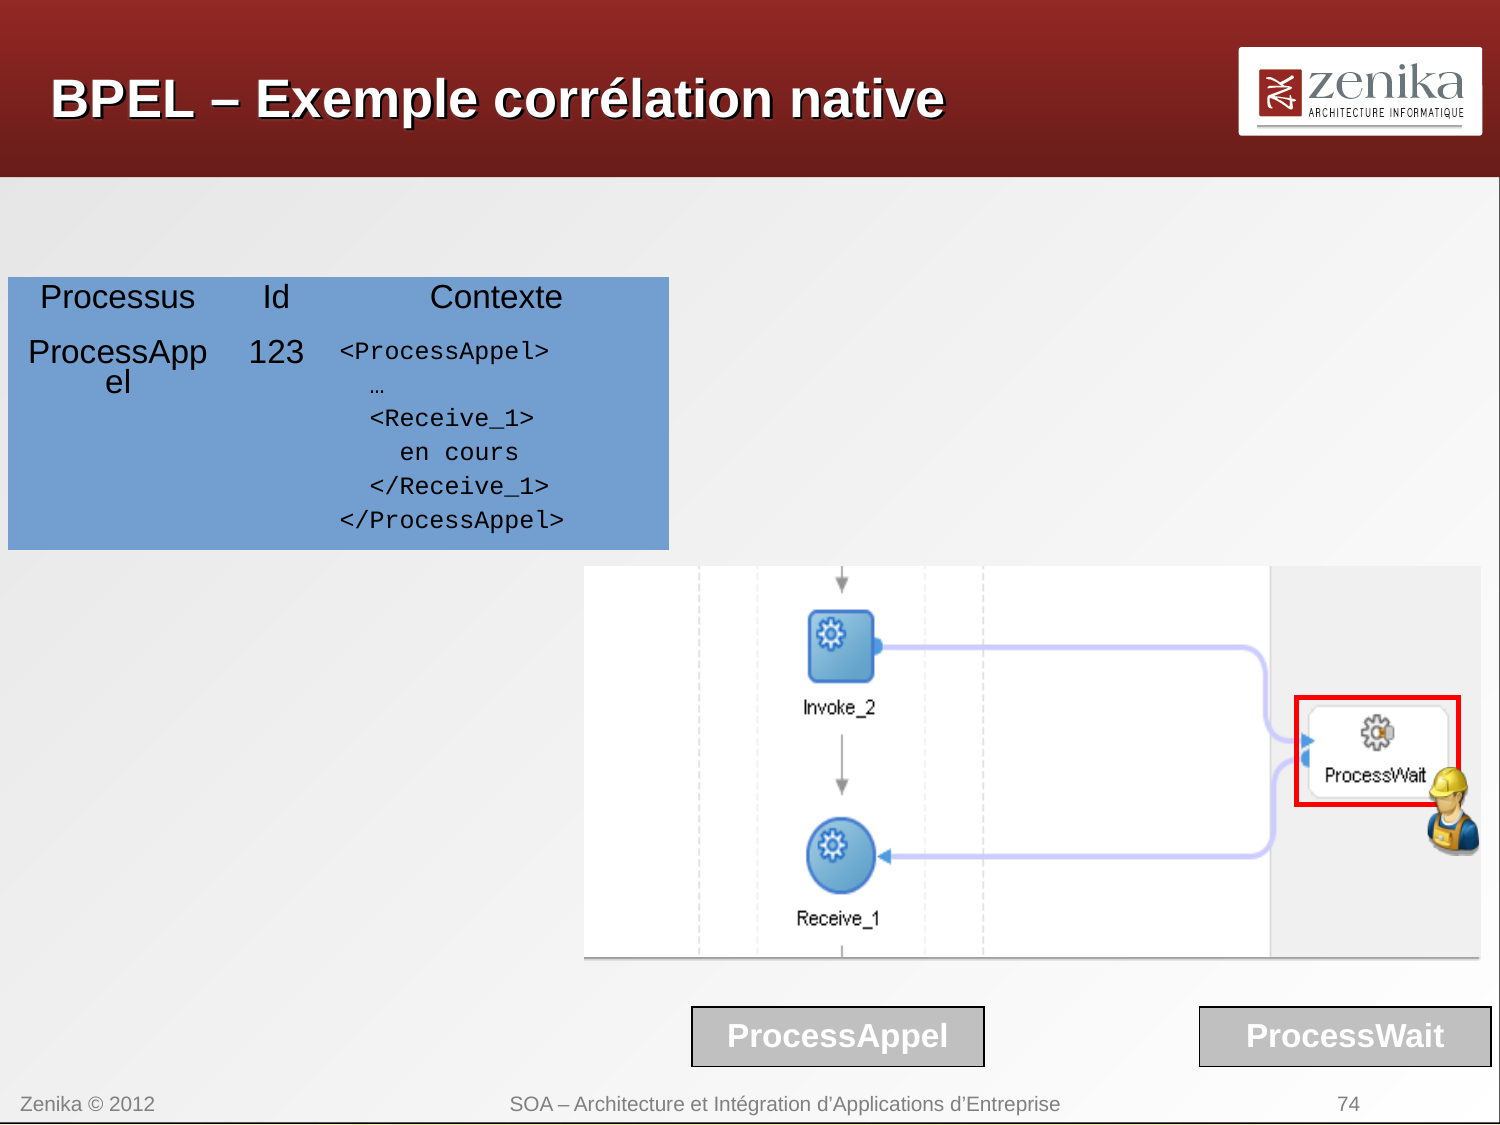

# BPEL – Exemple corrélation native
| Processus | Id | Contexte |
| --- | --- | --- |
| ProcessAppel | 123 | <ProcessAppel> … <Receive\_1> en cours </Receive\_1> </ProcessAppel> |
ProcessAppel
ProcessWait